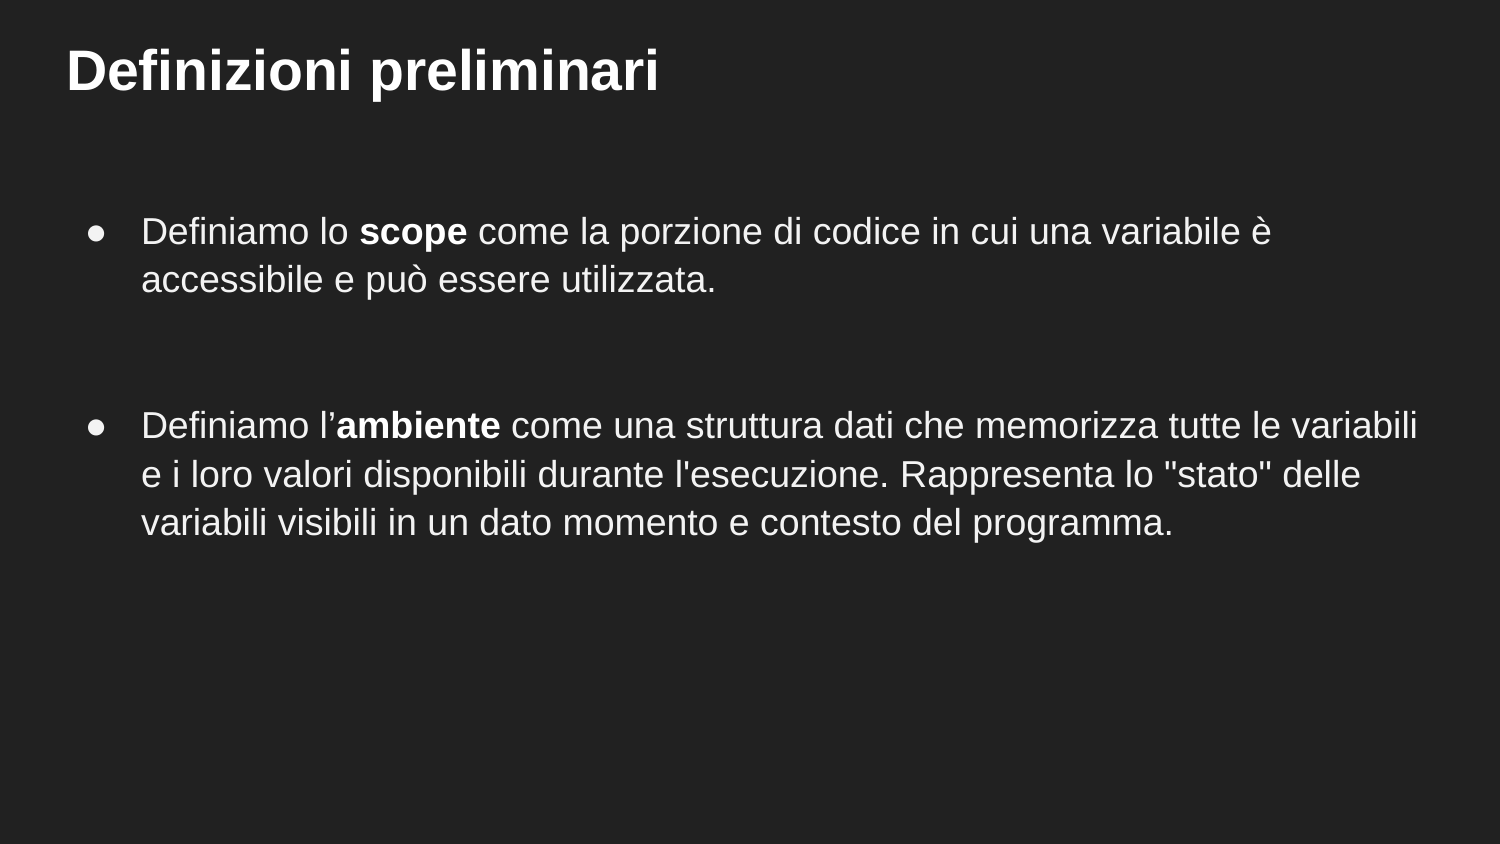

# Definizioni preliminari
Definiamo lo scope come la porzione di codice in cui una variabile è accessibile e può essere utilizzata.
Definiamo l’ambiente come una struttura dati che memorizza tutte le variabili e i loro valori disponibili durante l'esecuzione. Rappresenta lo "stato" delle variabili visibili in un dato momento e contesto del programma.